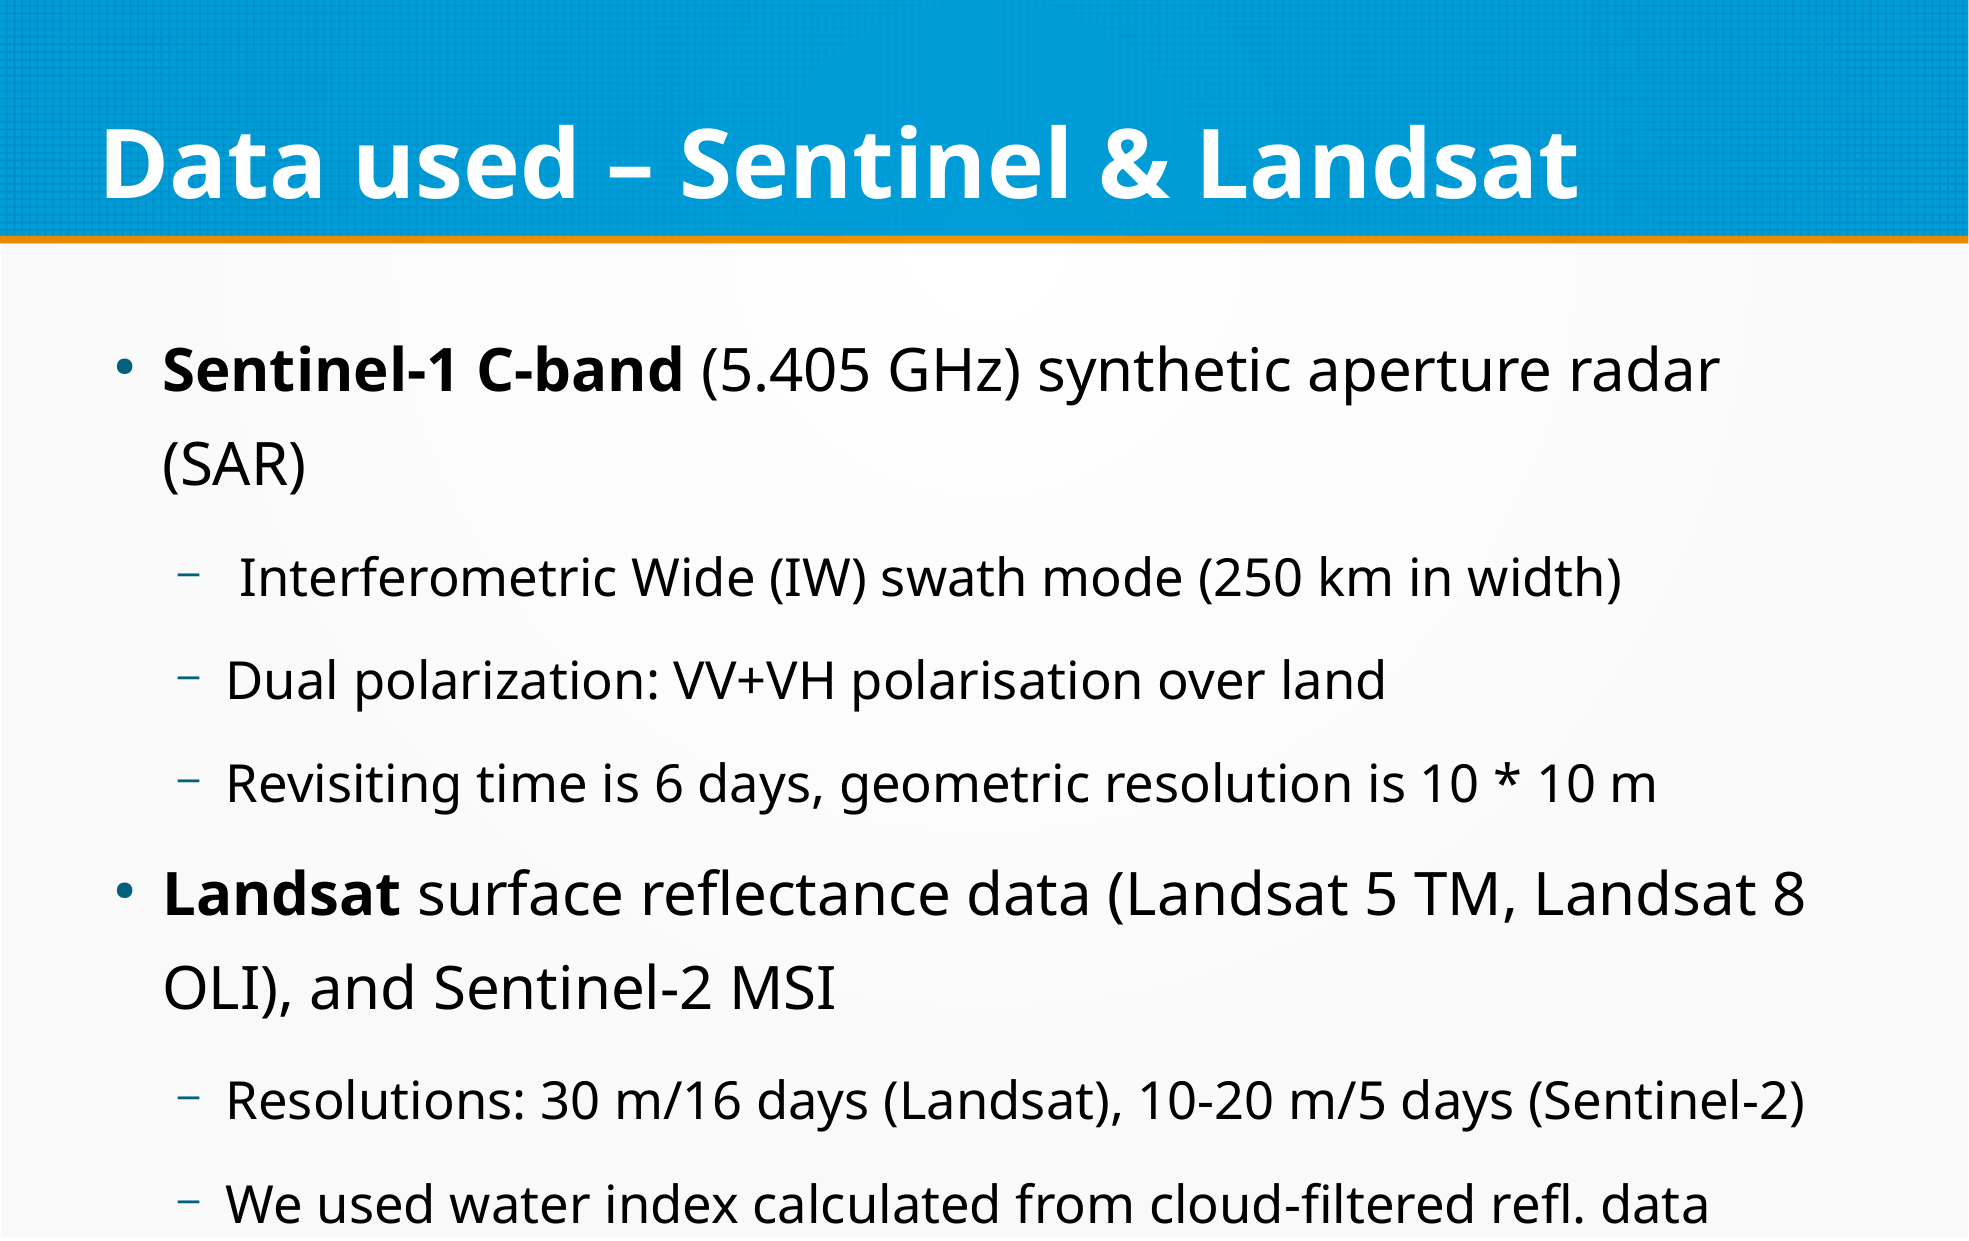

# Data used – Sentinel & Landsat
Sentinel-1 C-band (5.405 GHz) synthetic aperture radar (SAR)
 Interferometric Wide (IW) swath mode (250 km in width)
Dual polarization: VV+VH polarisation over land
Revisiting time is 6 days, geometric resolution is 10 * 10 m
Landsat surface reflectance data (Landsat 5 TM, Landsat 8 OLI), and Sentinel-2 MSI
Resolutions: 30 m/16 days (Landsat), 10-20 m/5 days (Sentinel-2)
We used water index calculated from cloud-filtered refl. data